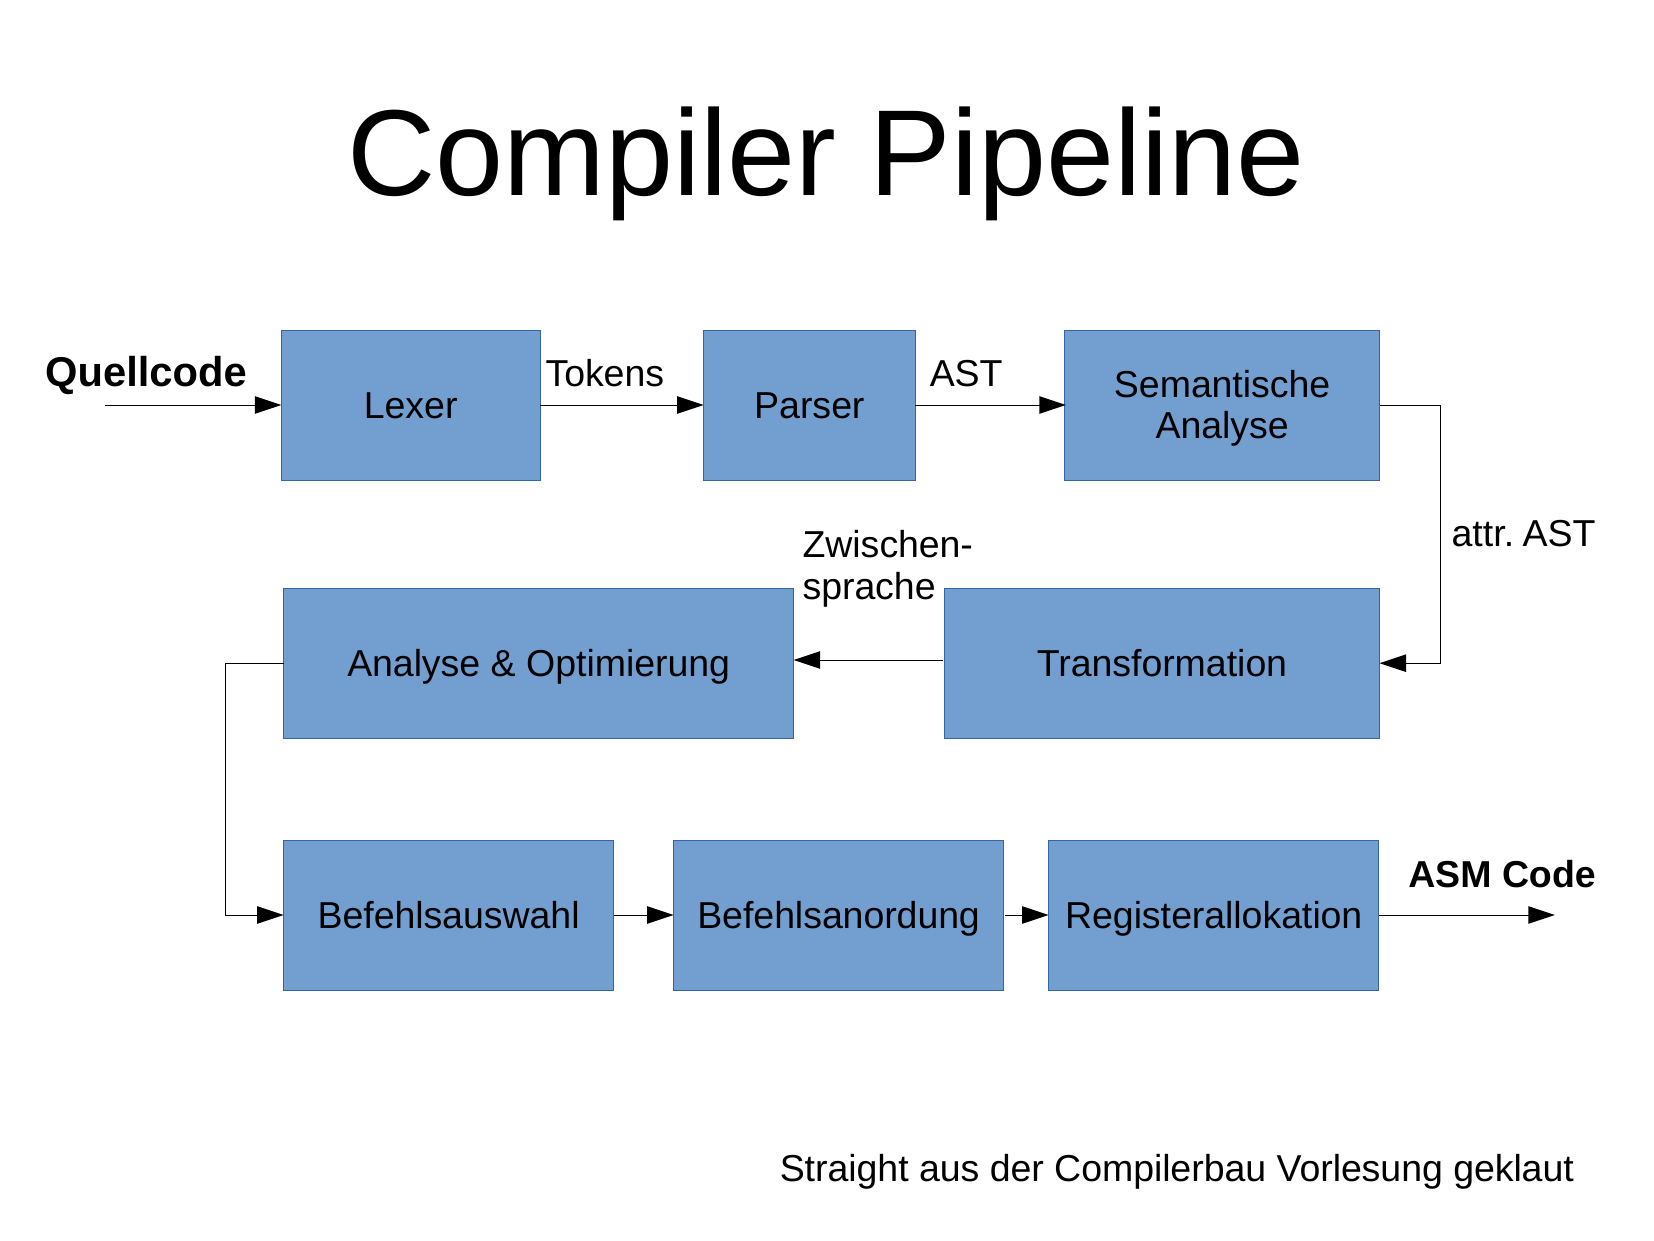

# Compiler Pipeline
Lexer
Parser
Semantische
Analyse
Quellcode
Tokens
AST
attr. AST
Zwischen-sprache
Analyse & Optimierung
Transformation
Befehlsauswahl
Befehlsanordung
Registerallokation
ASM Code
Straight aus der Compilerbau Vorlesung geklaut